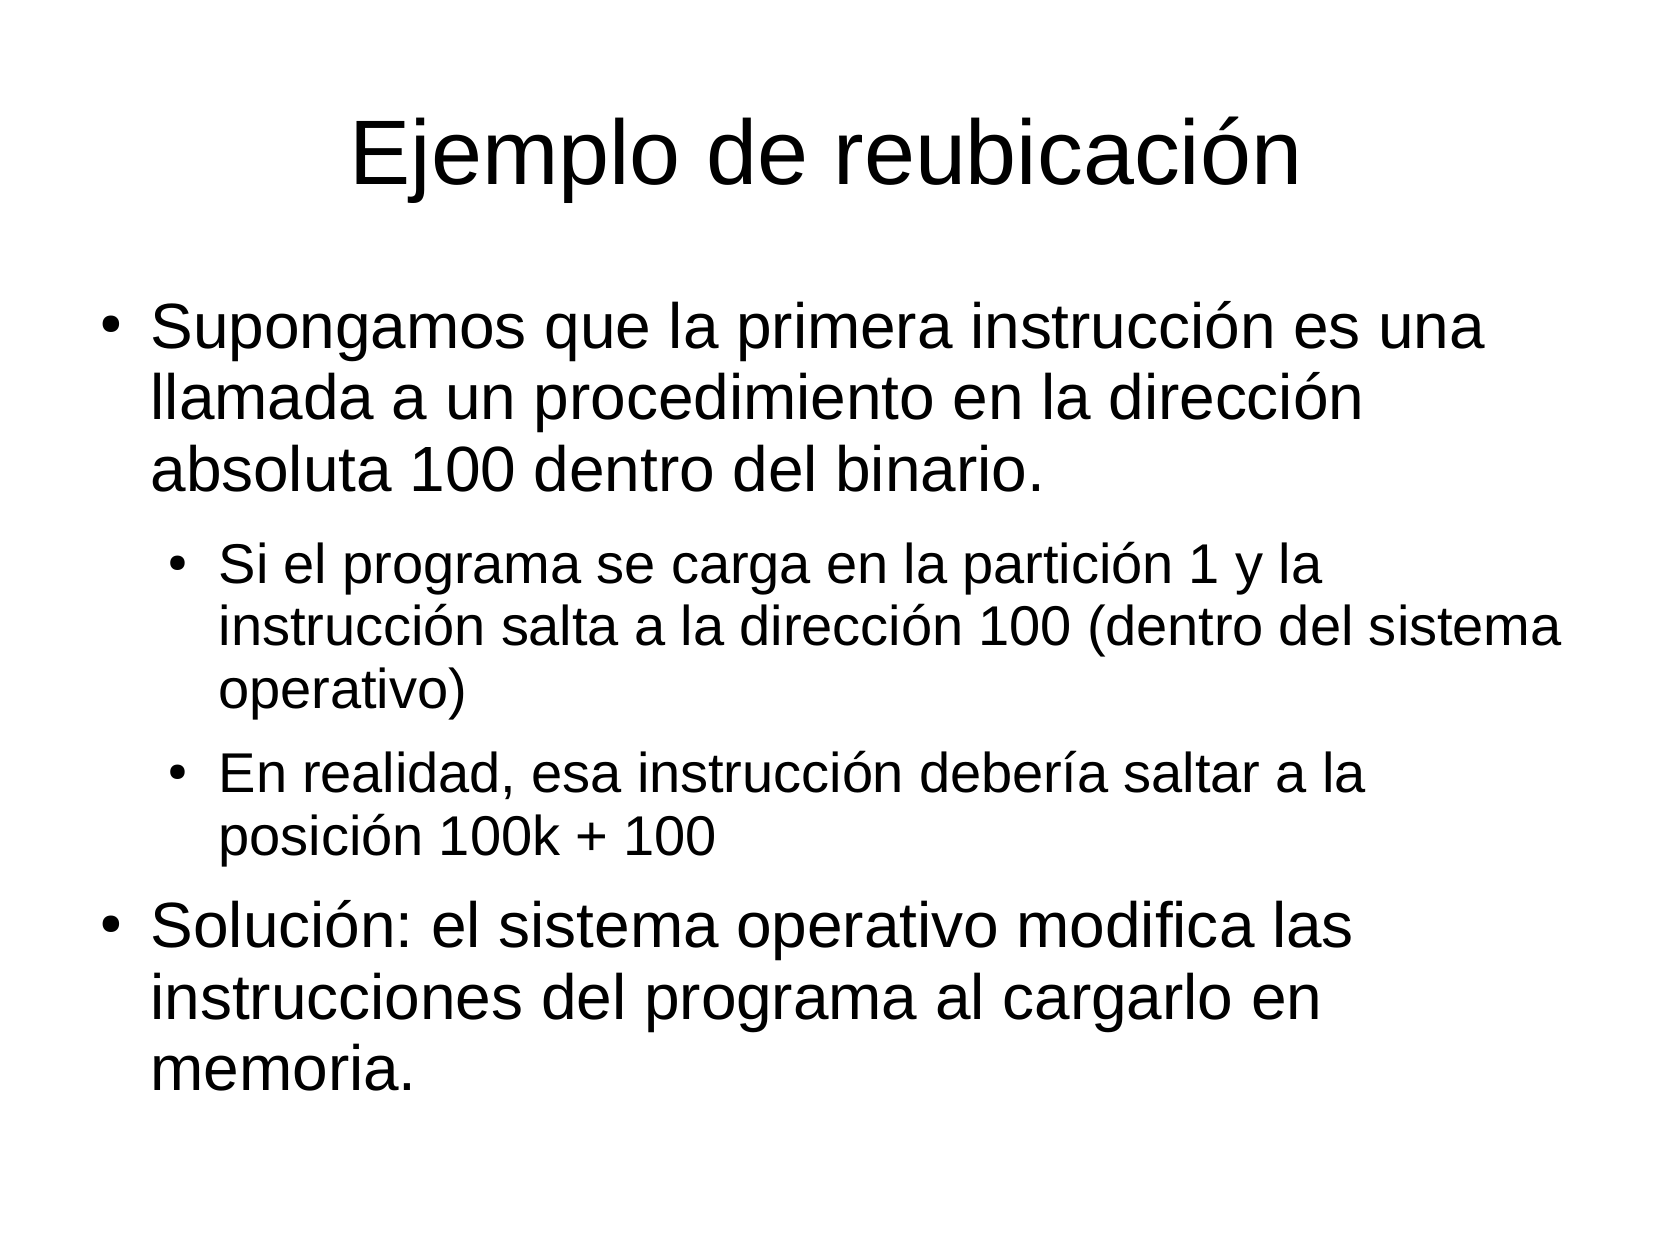

# Ejemplo de reubicación
Supongamos que la primera instrucción es una llamada a un procedimiento en la dirección absoluta 100 dentro del binario.
Si el programa se carga en la partición 1 y la instrucción salta a la dirección 100 (dentro del sistema operativo)
En realidad, esa instrucción debería saltar a la posición 100k + 100
Solución: el sistema operativo modifica las instrucciones del programa al cargarlo en memoria.